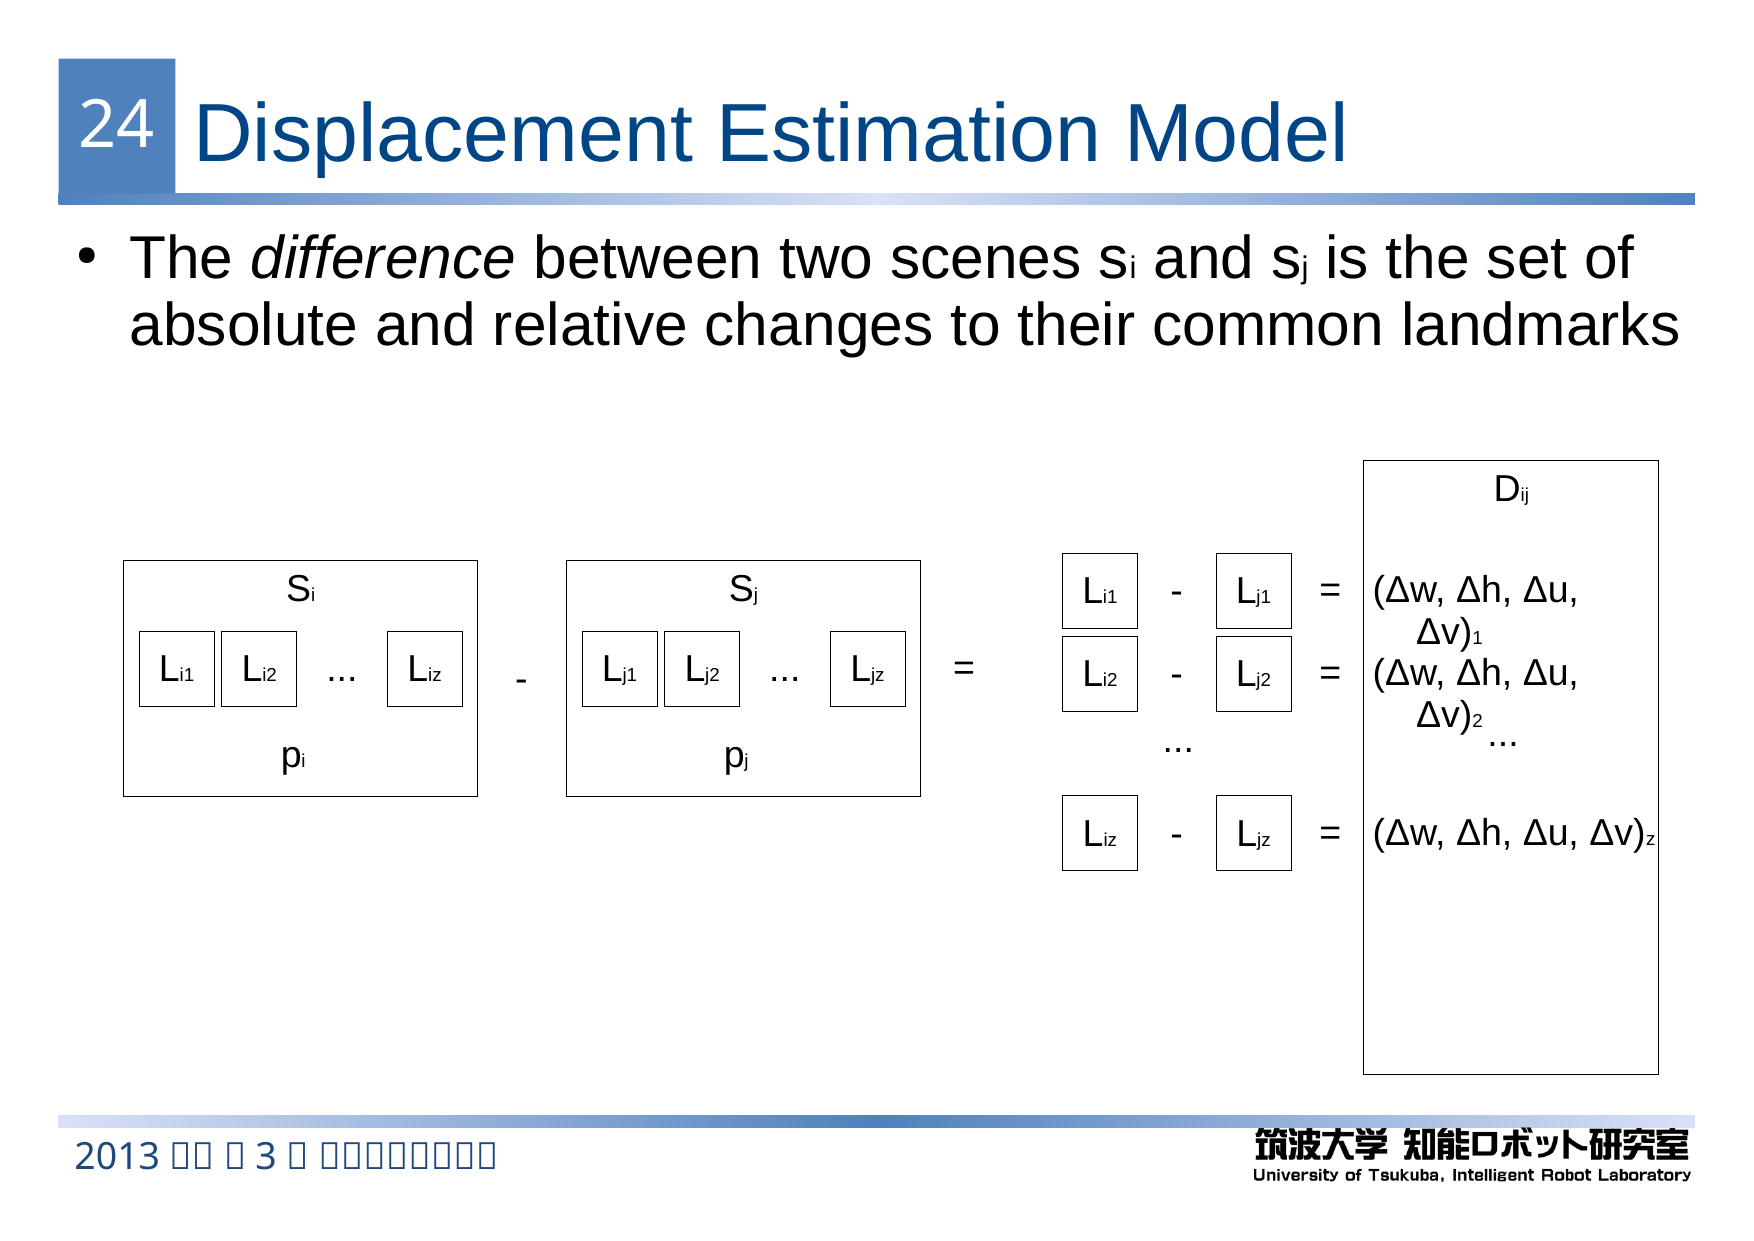

# Displacement Estimation Model
The difference between two scenes si and sj is the set of absolute and relative changes to their common landmarks
Dij
Li1
-
Lj1
=
Li2
-
Lj2
...
Liz
-
Ljz
Si
Li1
Li2
...
Liz
pi
Sj
Lj1
Lj2
...
Ljz
pj
= (Δw, Δh, Δu, Δv)1
= (Δw, Δh, Δu, Δv)2
...
= (Δw, Δh, Δu, Δv)z
-